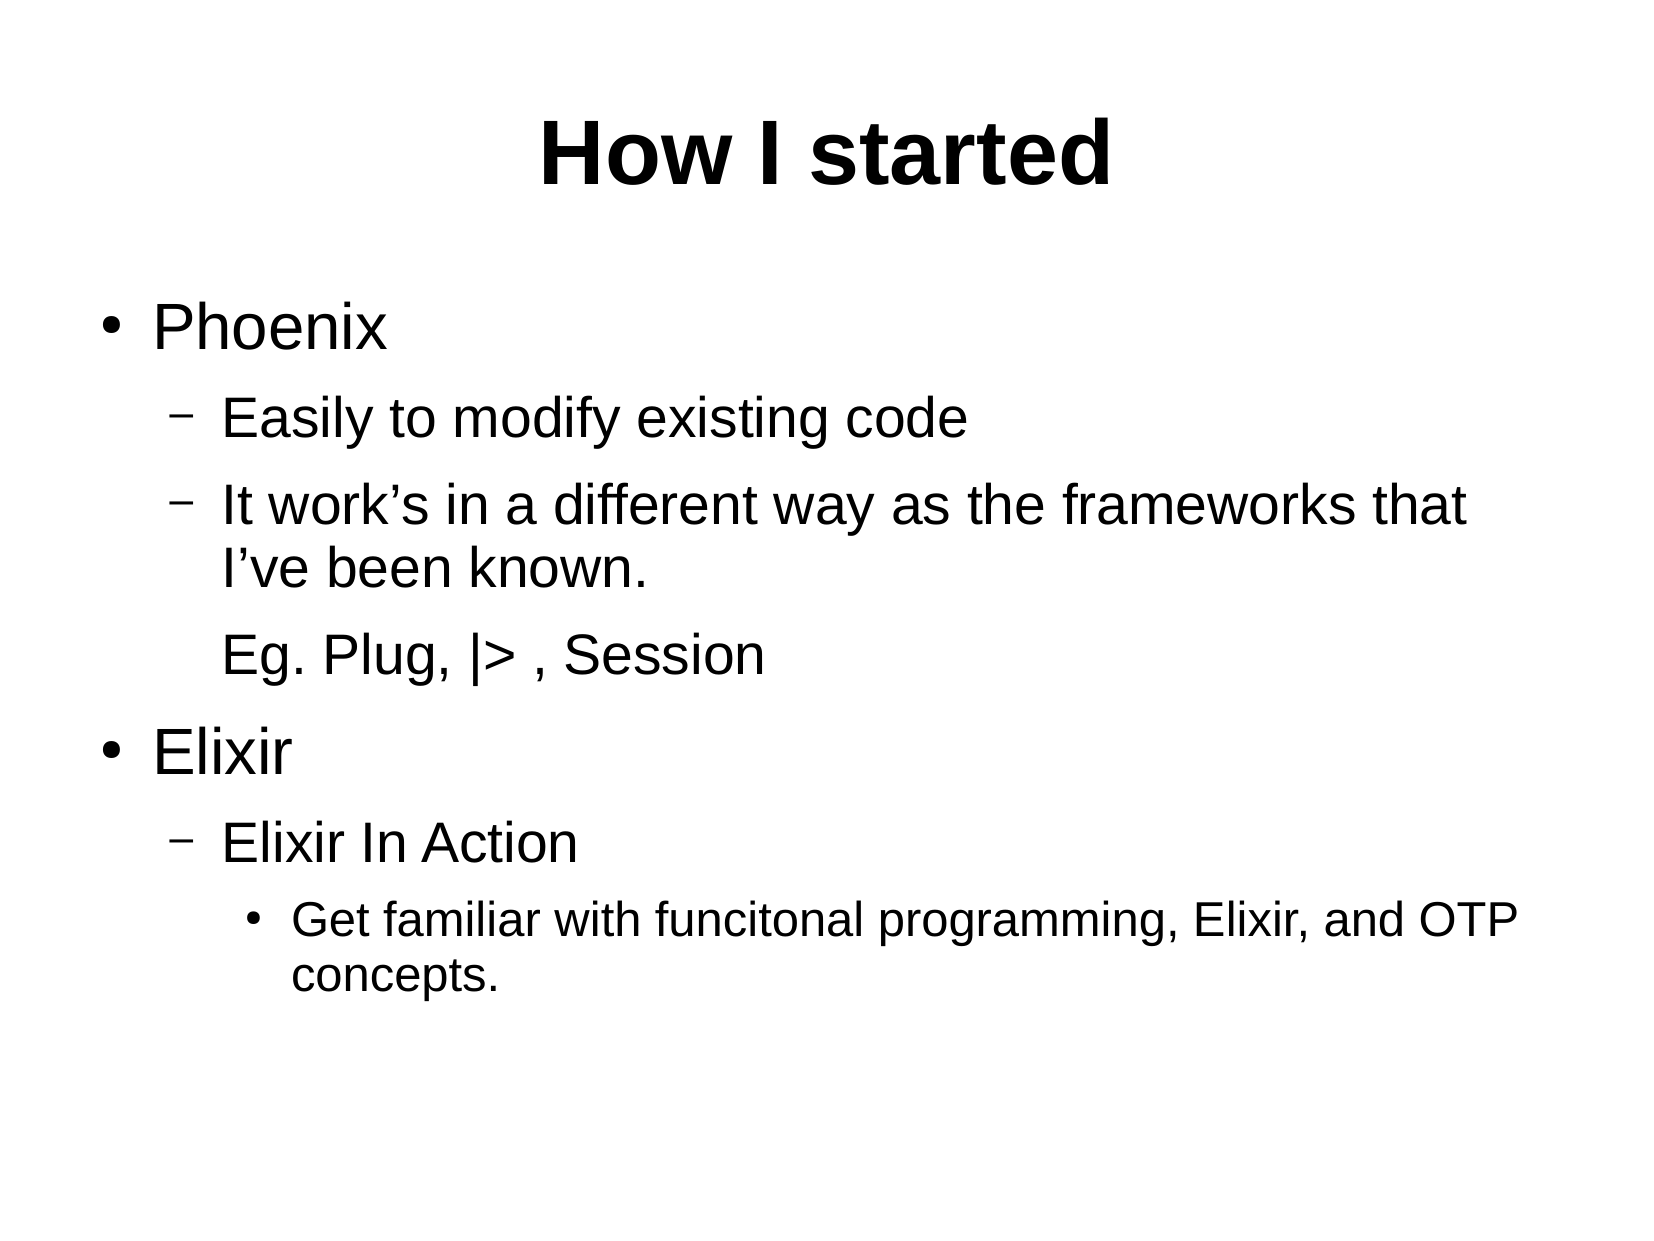

# How I started
Phoenix
Easily to modify existing code
It work’s in a different way as the frameworks that I’ve been known.
Eg. Plug, |> , Session
Elixir
Elixir In Action
Get familiar with funcitonal programming, Elixir, and OTP concepts.